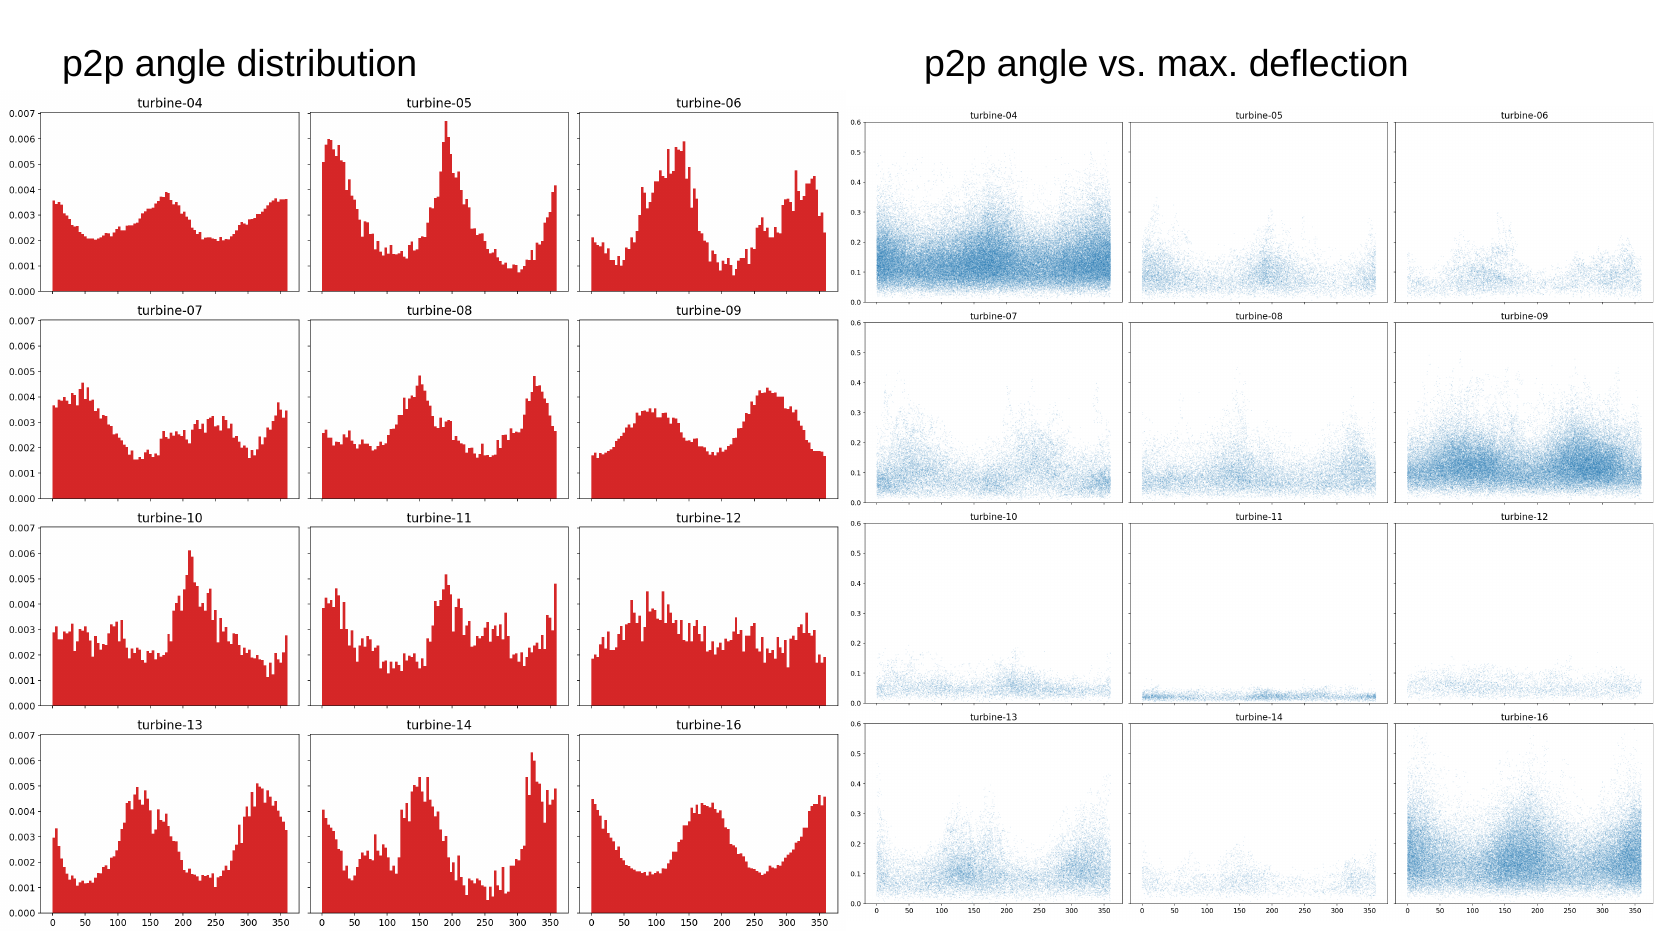

p2p angle distribution
p2p angle vs. max. deflection